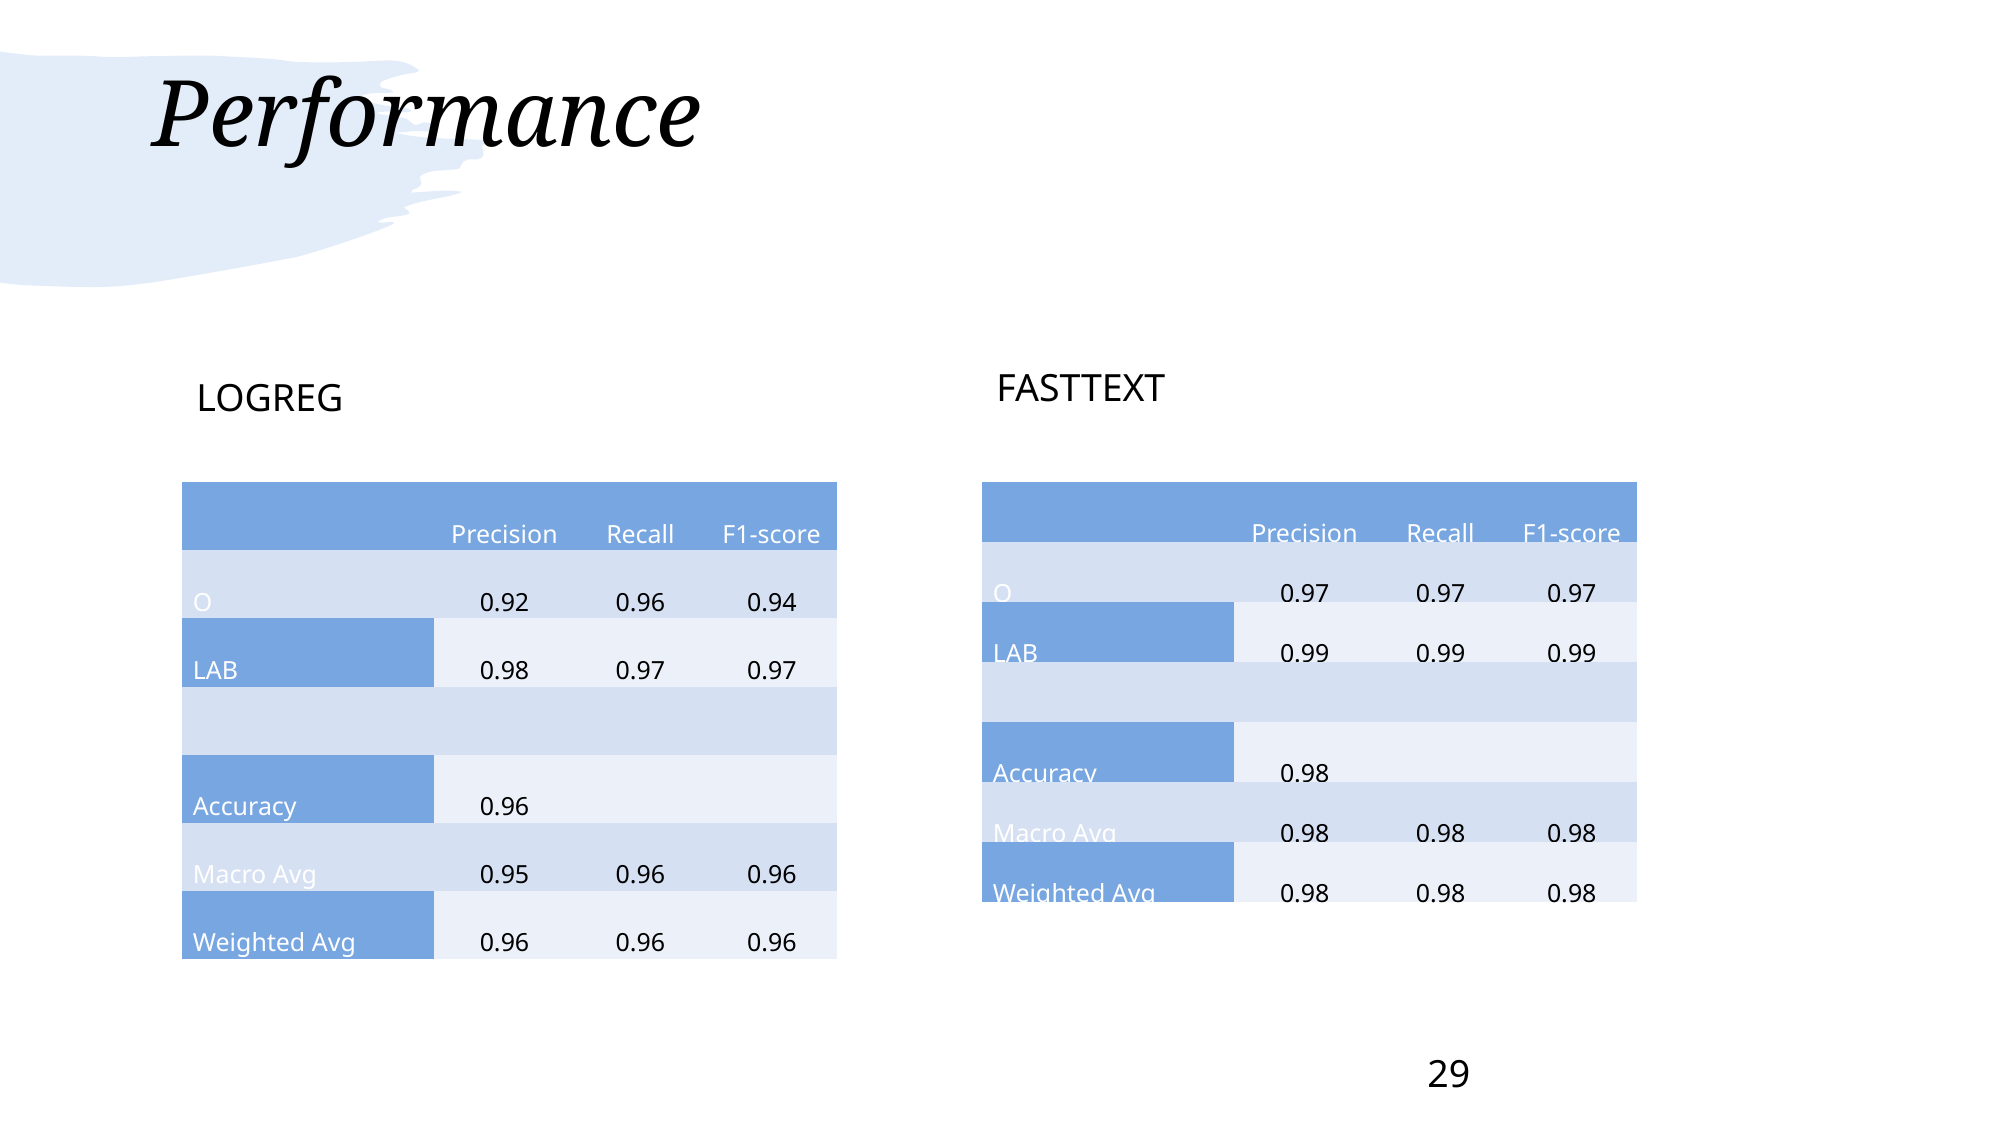

# Performance
FASTTEXT
LOGREG
| | Precision | Recall | F1-score |
| --- | --- | --- | --- |
| O | 0.92 | 0.96 | 0.94 |
| LAB | 0.98 | 0.97 | 0.97 |
| | | | |
| Accuracy | 0.96 | | |
| Macro Avg | 0.95 | 0.96 | 0.96 |
| Weighted Avg | 0.96 | 0.96 | 0.96 |
| | Precision | Recall | F1-score |
| --- | --- | --- | --- |
| O | 0.97 | 0.97 | 0.97 |
| LAB | 0.99 | 0.99 | 0.99 |
| | | | |
| Accuracy | 0.98 | | |
| Macro Avg | 0.98 | 0.98 | 0.98 |
| Weighted Avg | 0.98 | 0.98 | 0.98 |